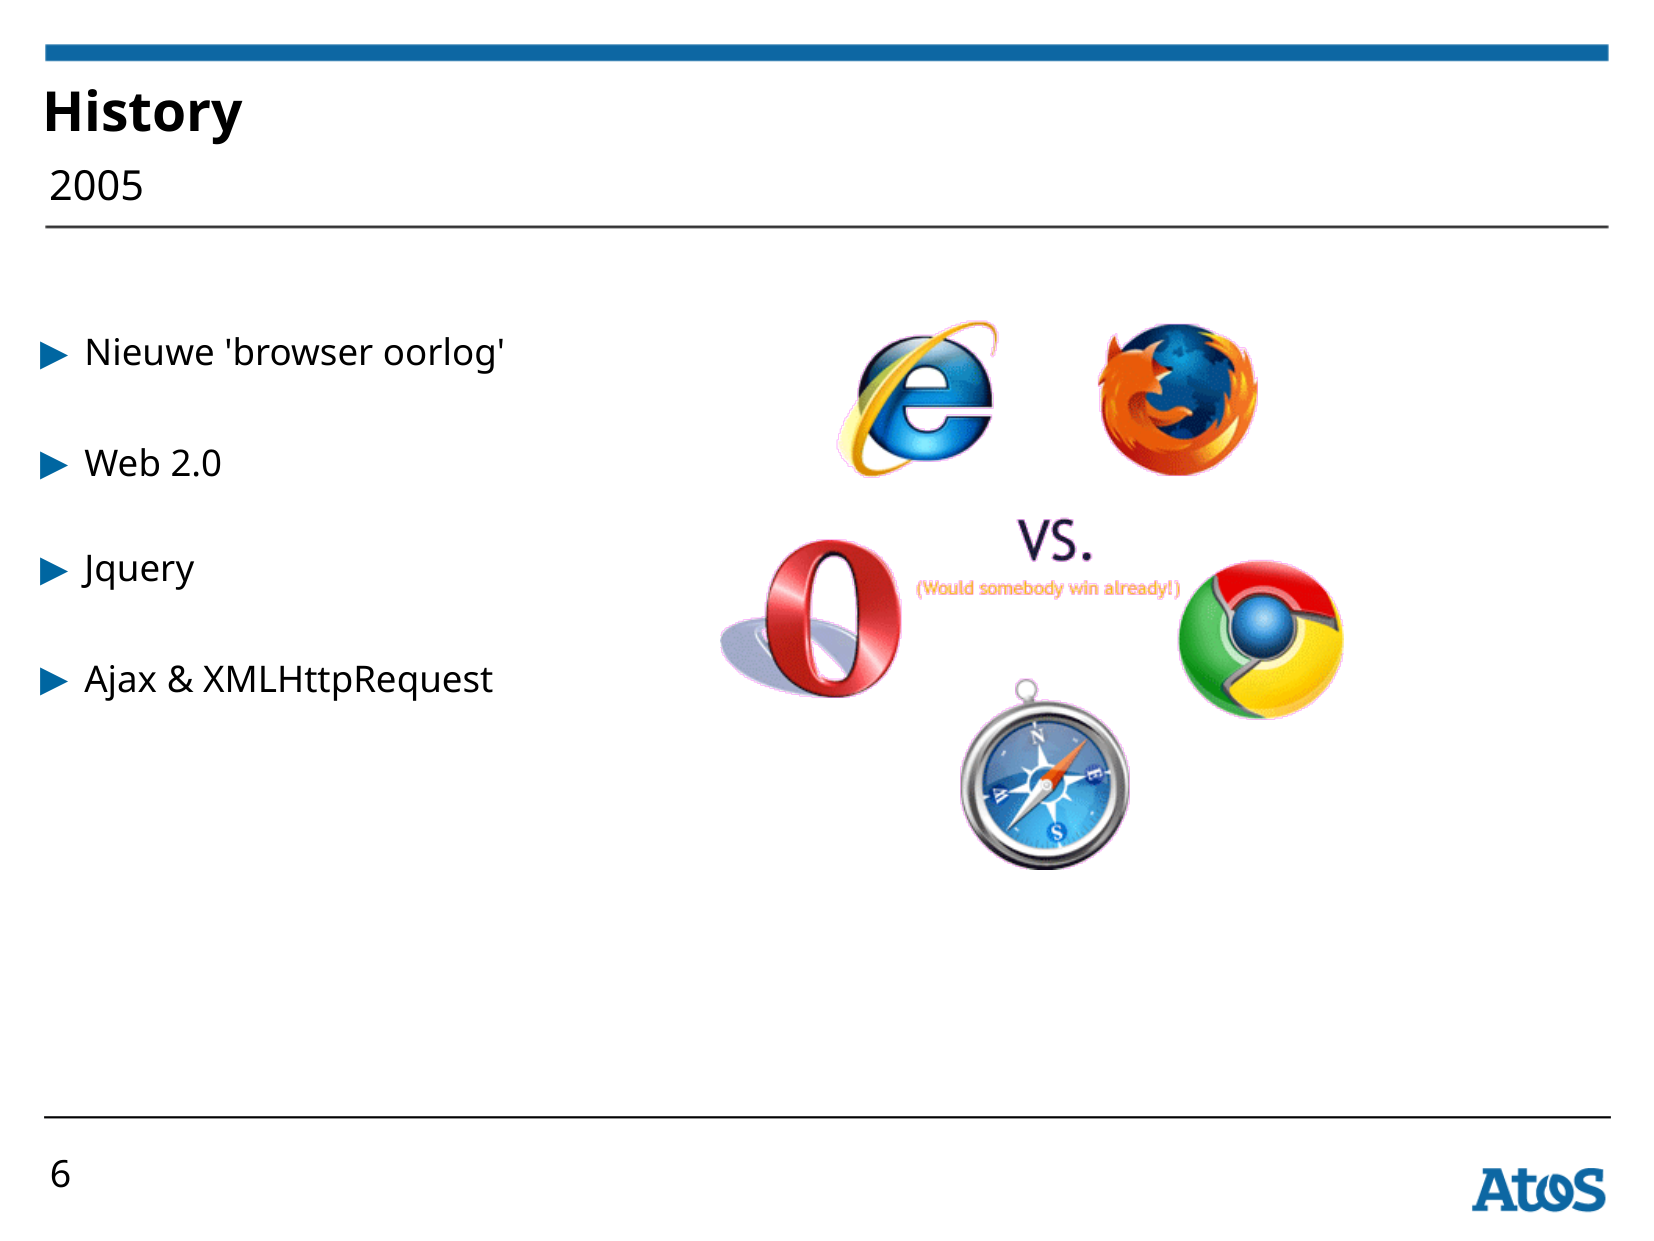

# History
2005
Nieuwe 'browser oorlog'
Web 2.0
Jquery
Ajax & XMLHttpRequest